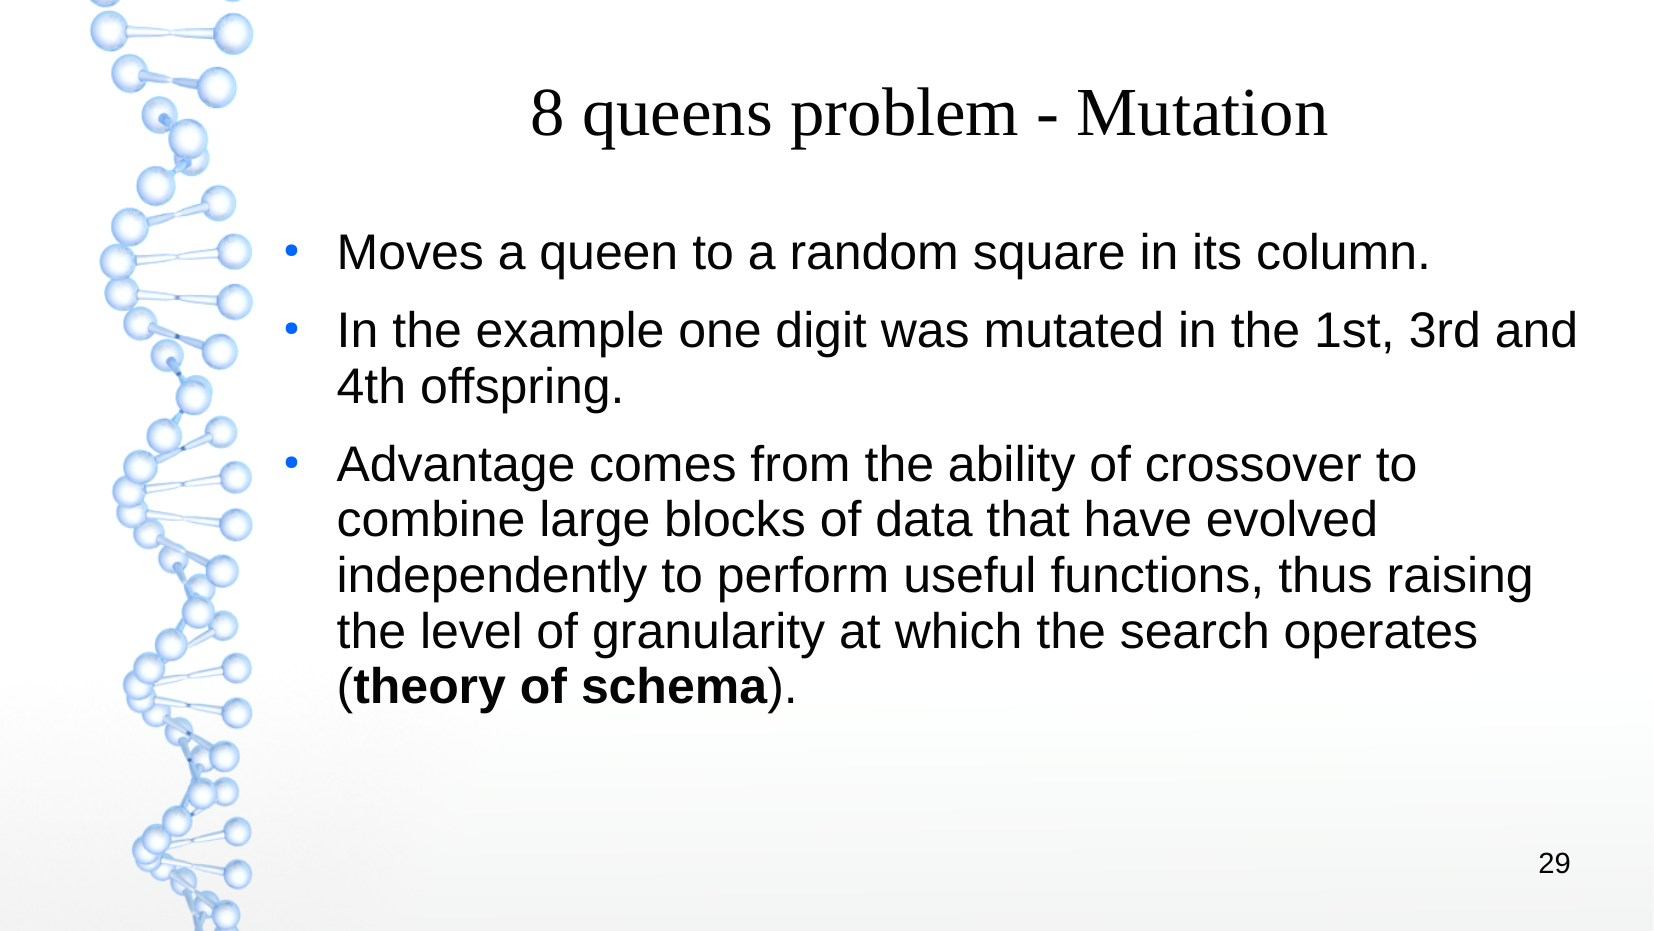

# 8 queens problem - Mutation
Moves a queen to a random square in its column.
In the example one digit was mutated in the 1st, 3rd and 4th offspring.
Advantage comes from the ability of crossover to combine large blocks of data that have evolved independently to perform useful functions, thus raising the level of granularity at which the search operates (theory of schema).
29